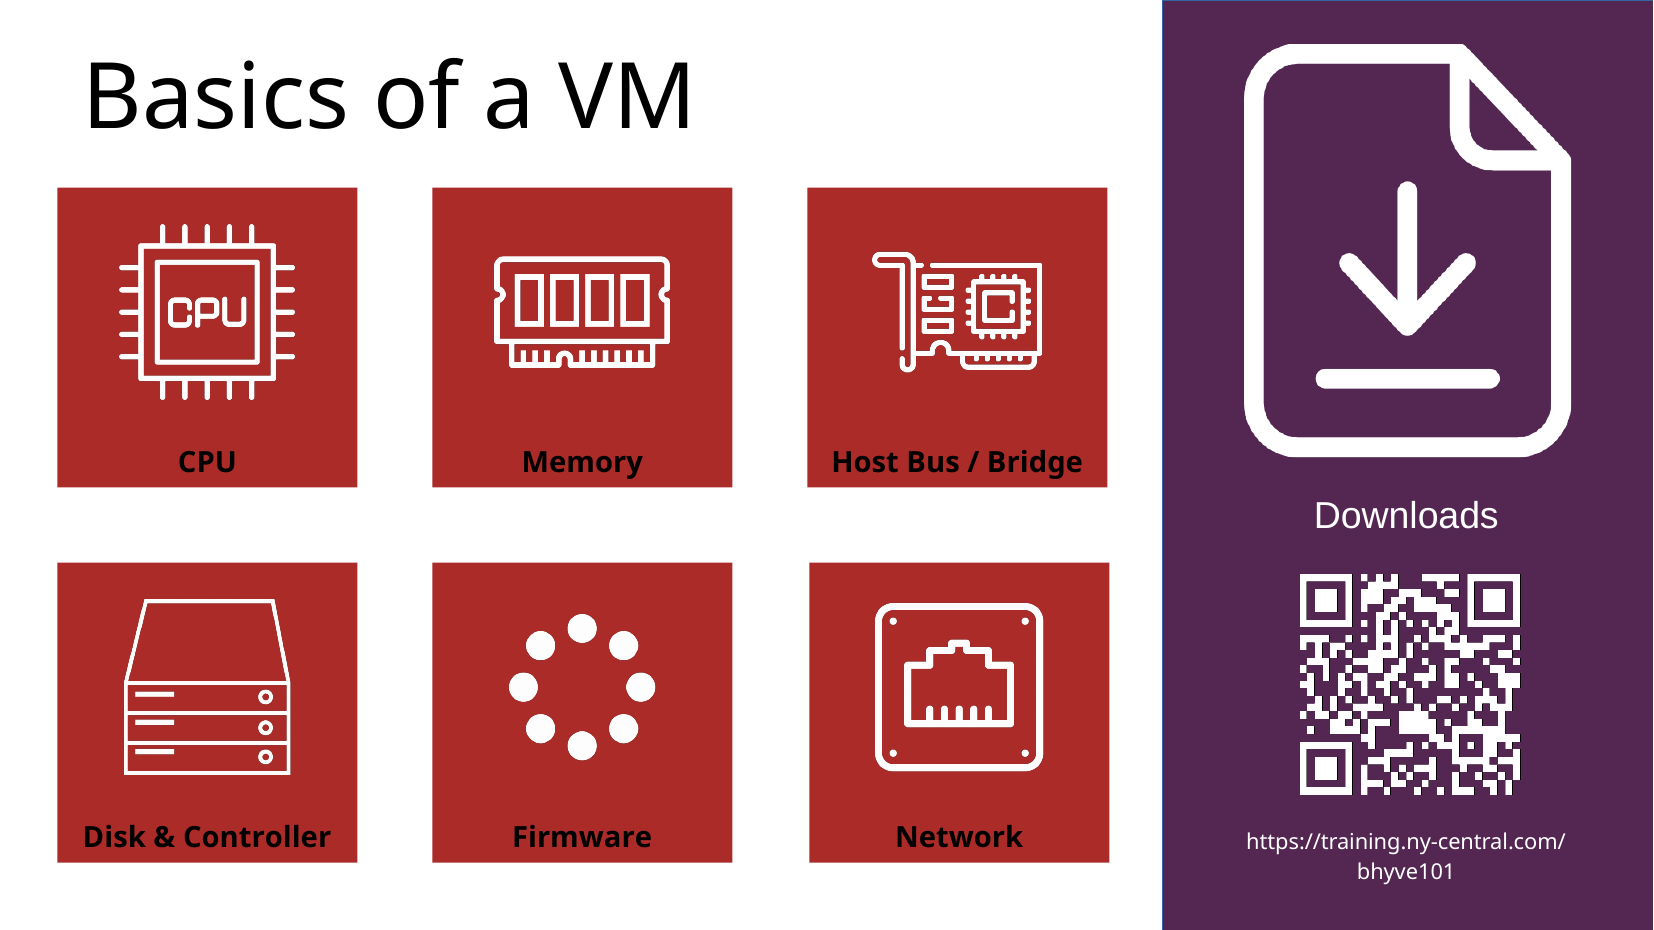

# Basics of a VM
CPU
Memory
Host Bus / Bridge
Downloads
Disk & Controller
Firmware
Network
https://training.ny-central.com/bhyve101